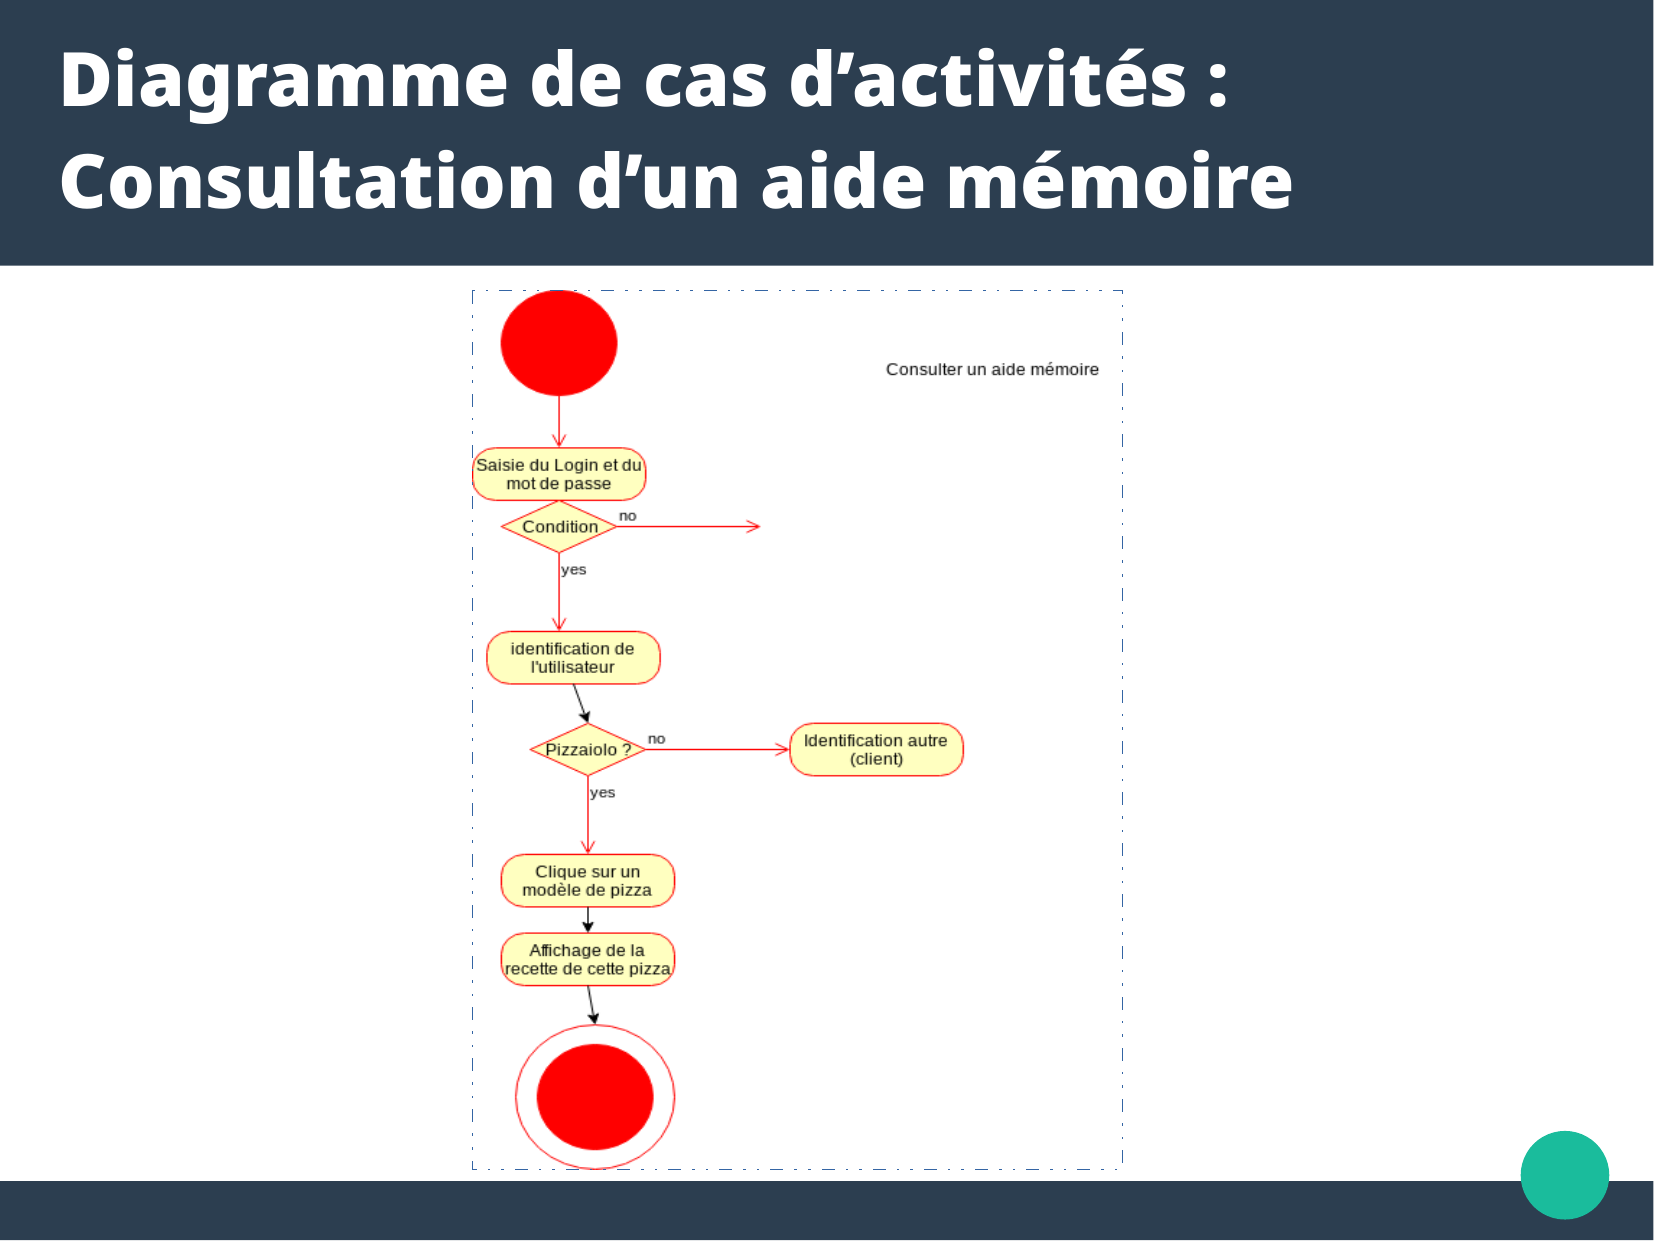

# Diagramme de cas d’activités : Consultation d’un aide mémoire